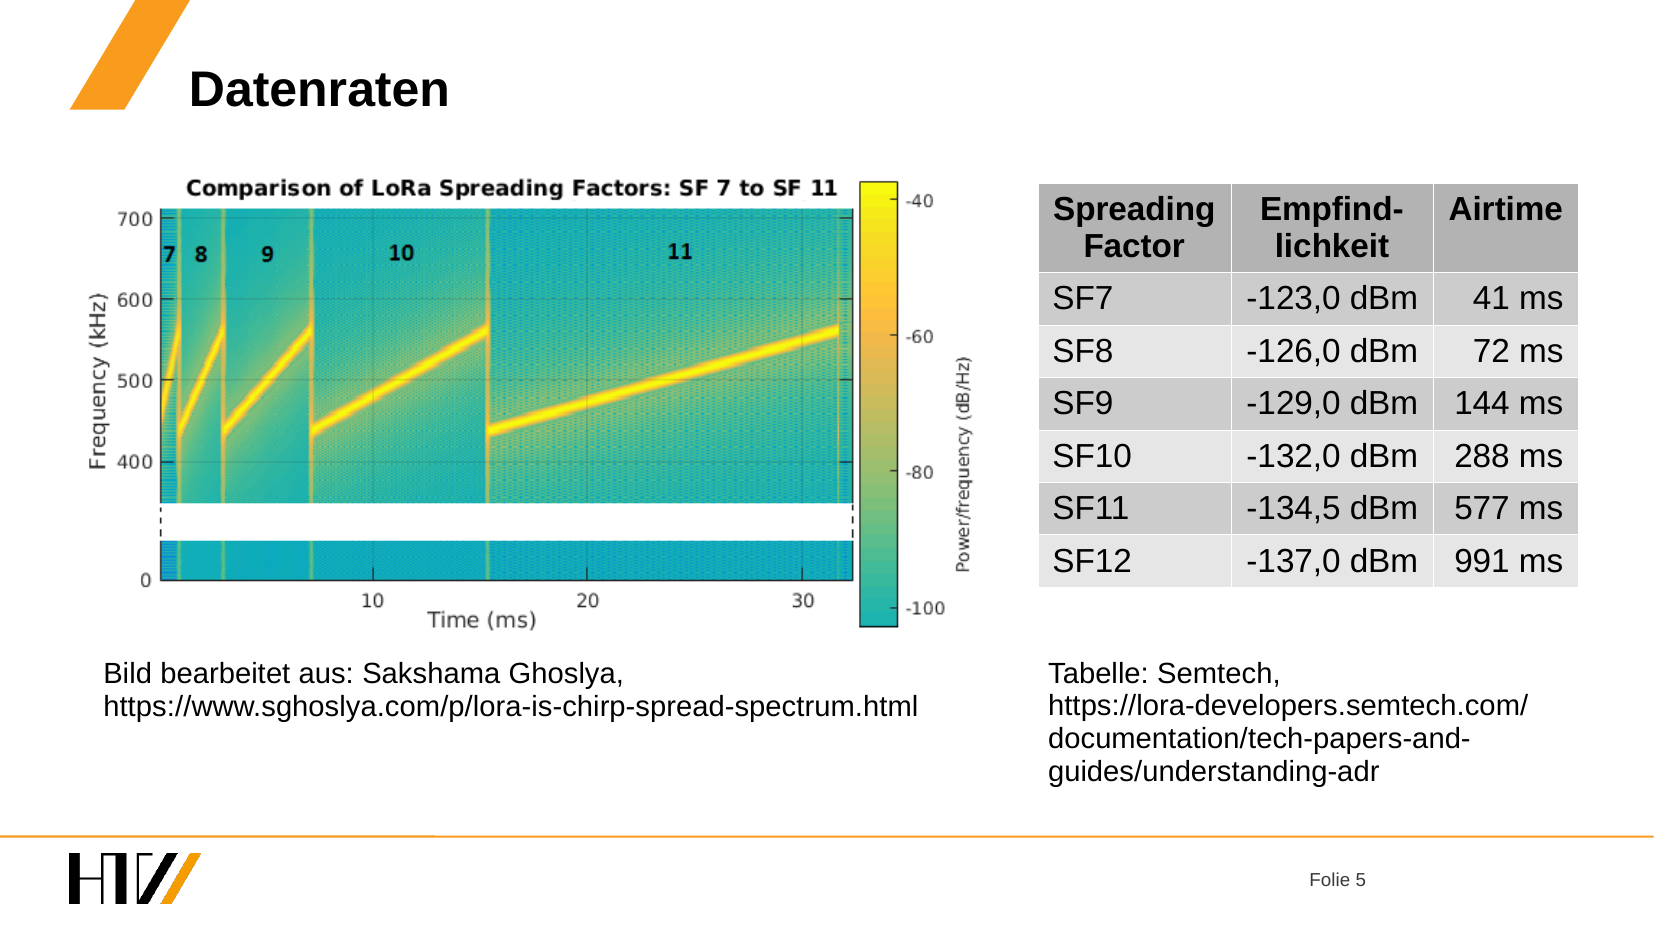

# Datenraten
| Spreading Factor | Empfind-lichkeit | Airtime |
| --- | --- | --- |
| SF7 | -123,0 dBm | 41 ms |
| SF8 | -126,0 dBm | 72 ms |
| SF9 | -129,0 dBm | 144 ms |
| SF10 | -132,0 dBm | 288 ms |
| SF11 | -134,5 dBm | 577 ms |
| SF12 | -137,0 dBm | 991 ms |
Tabelle: Semtech,
https://lora-developers.semtech.com/documentation/tech-papers-and-guides/understanding-adr
Bild bearbeitet aus: Sakshama Ghoslya,
https://www.sghoslya.com/p/lora-is-chirp-spread-spectrum.html
Folie